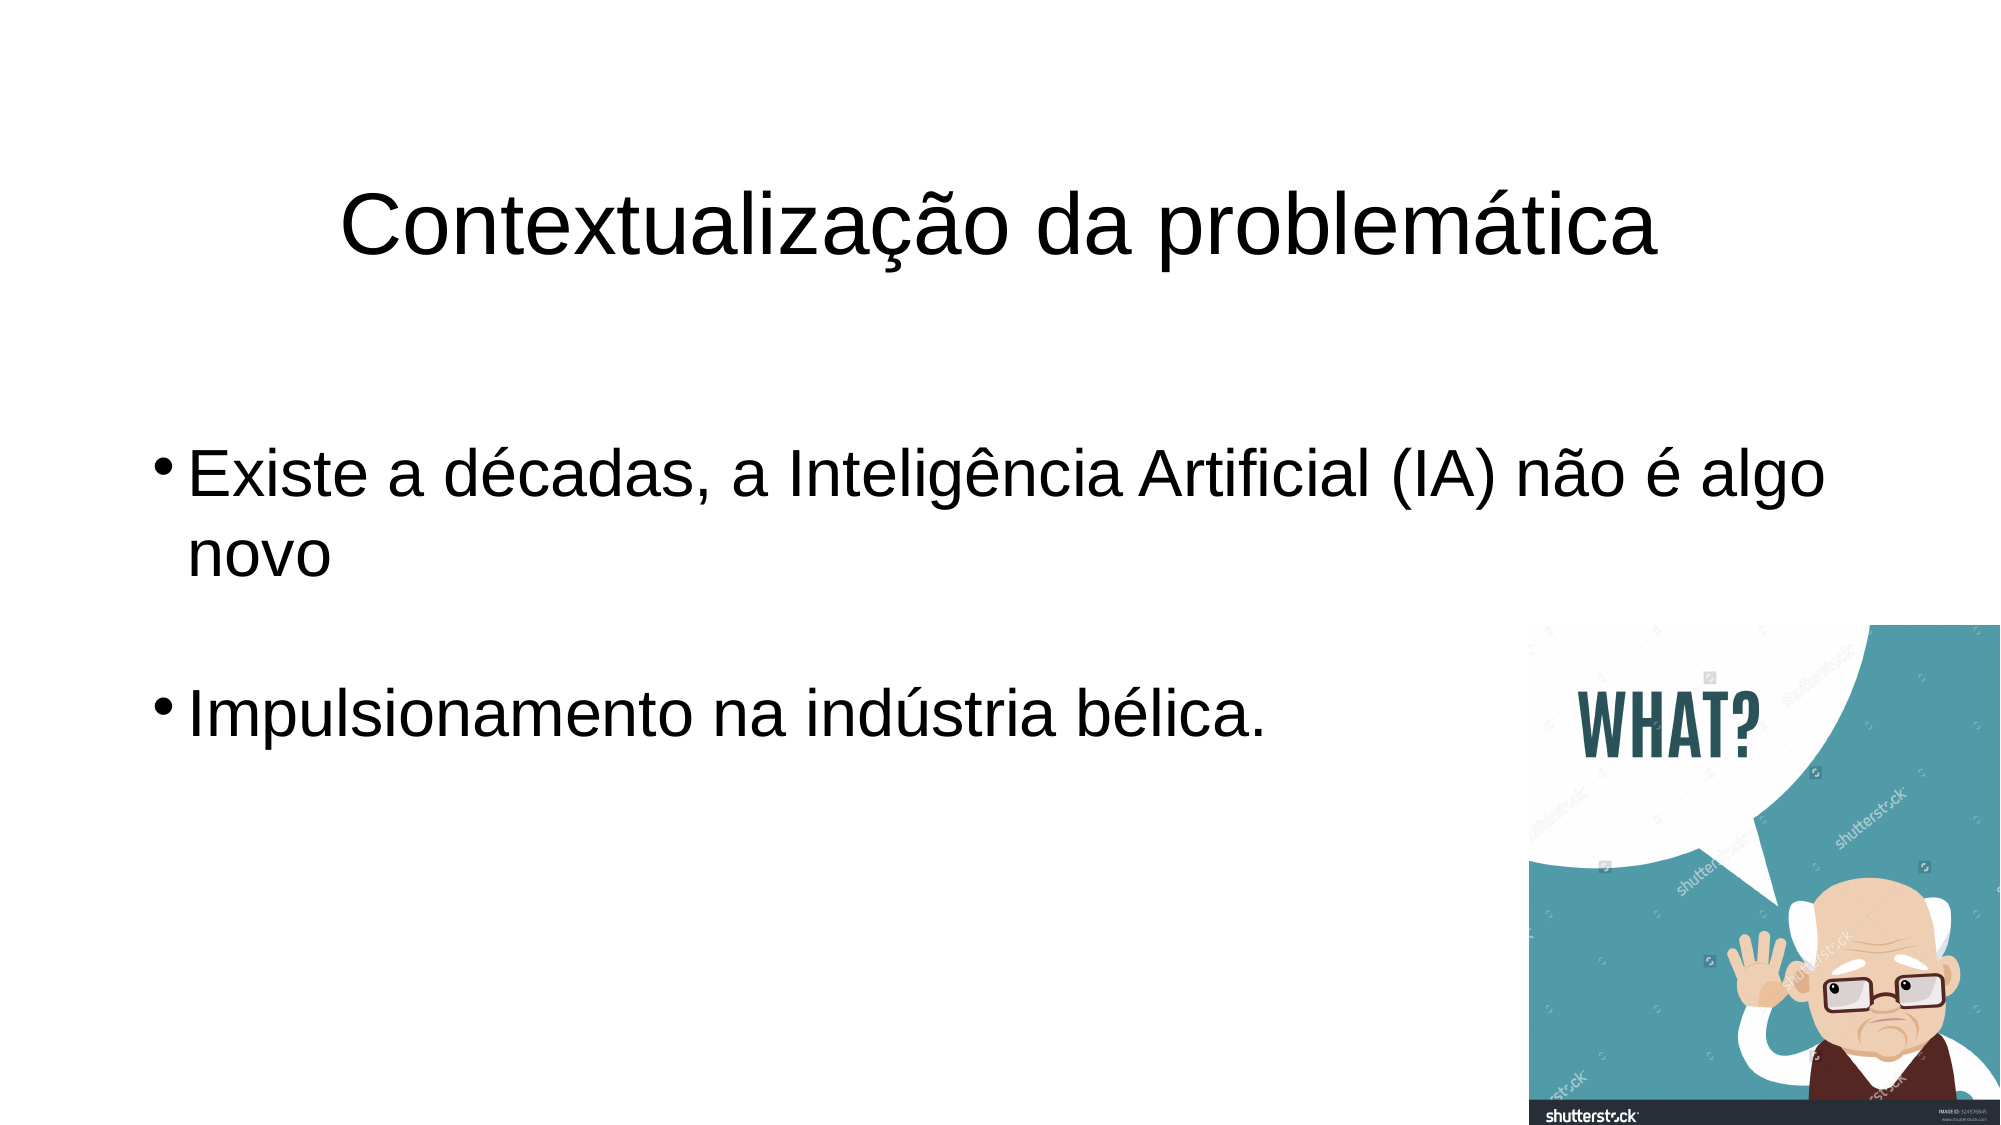

Contextualização da problemática
Existe a décadas, a Inteligência Artificial (IA) não é algo novo
Impulsionamento na indústria bélica.